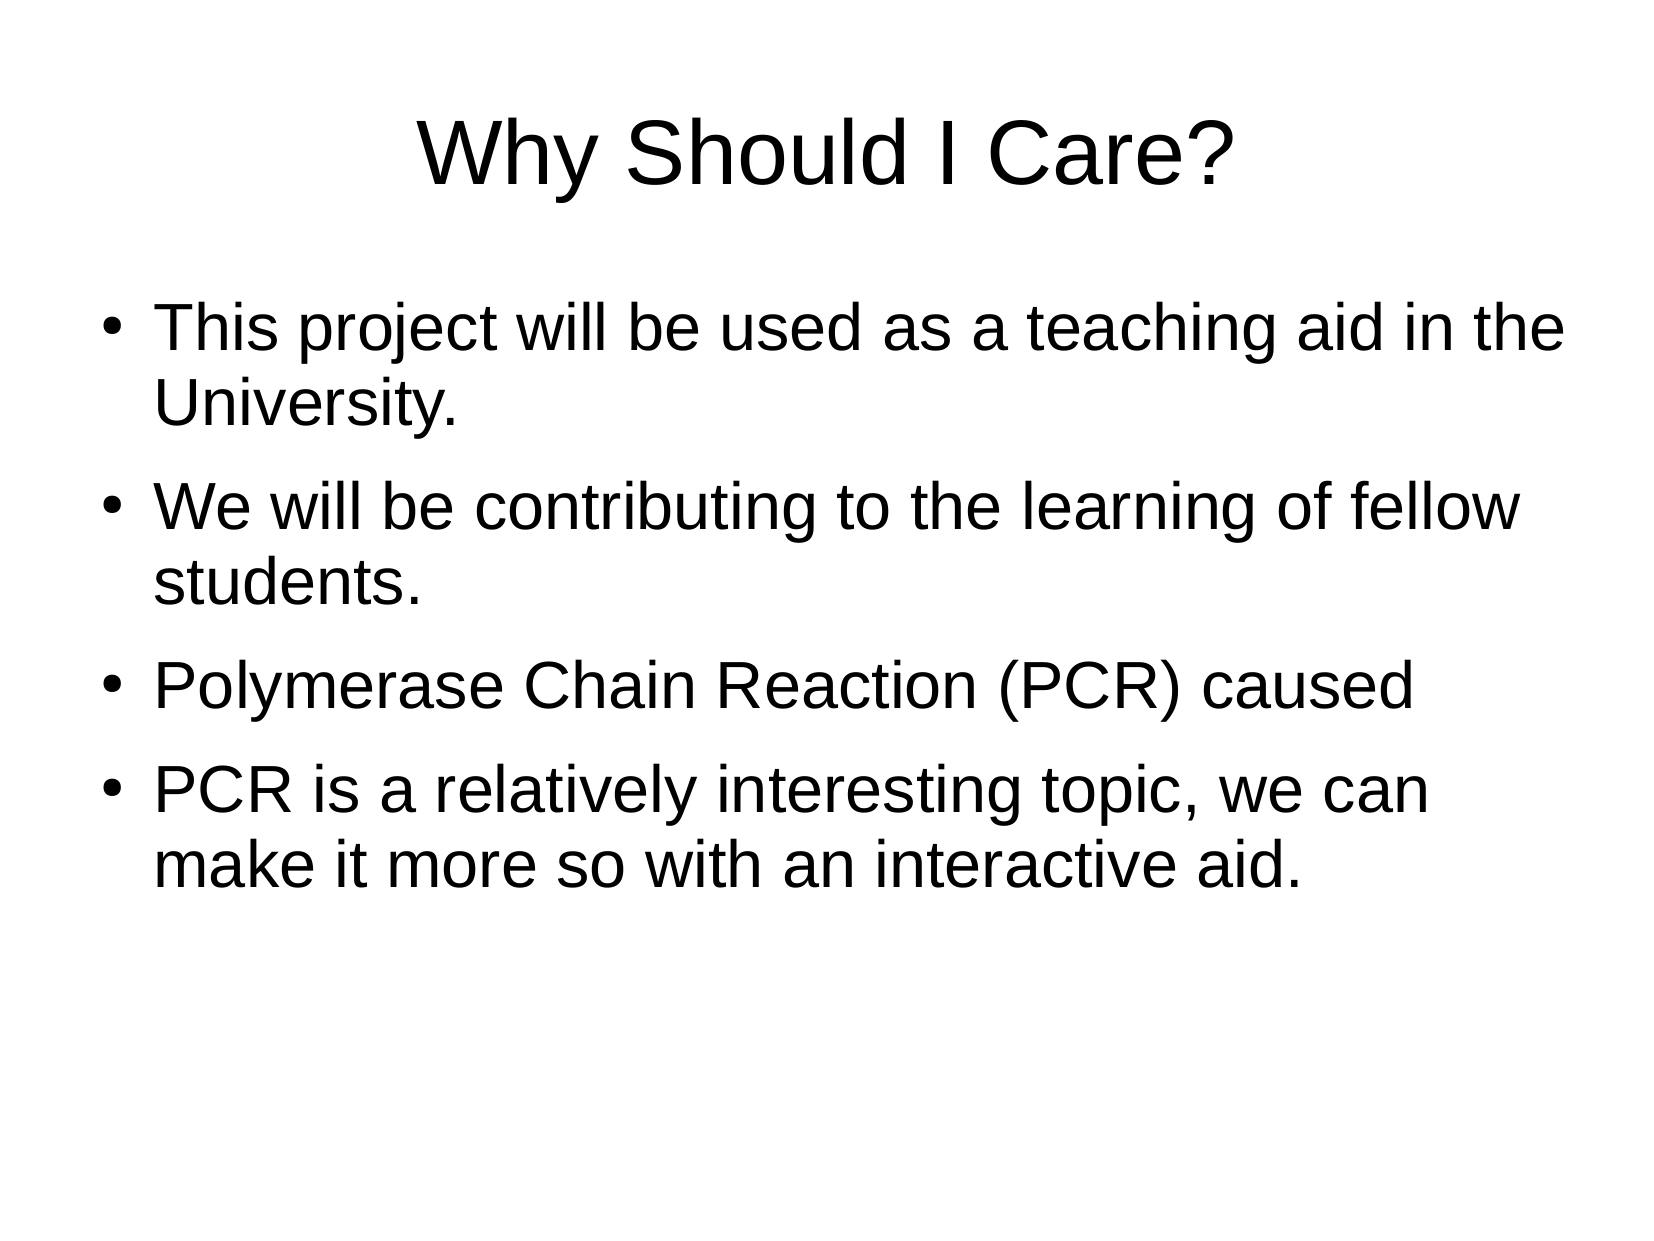

# Why Should I Care?
This project will be used as a teaching aid in the University.
We will be contributing to the learning of fellow students.
Polymerase Chain Reaction (PCR) caused
PCR is a relatively interesting topic, we can make it more so with an interactive aid.